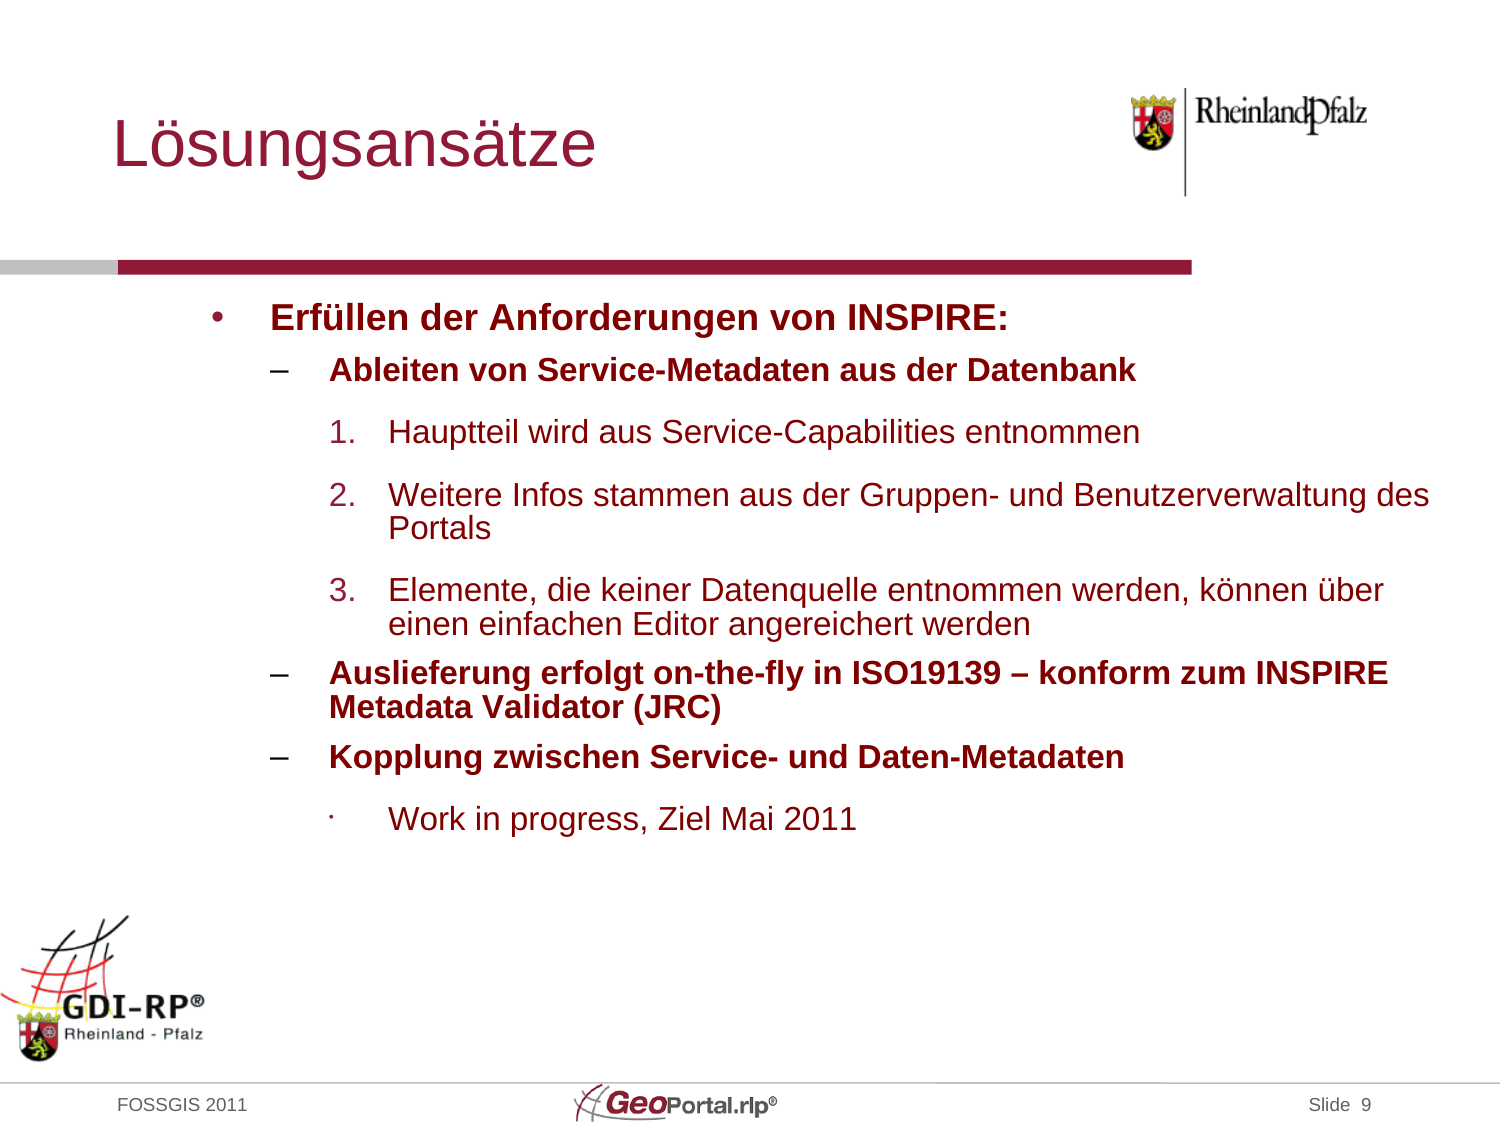

# Lösungsansätze
Erfüllen der Anforderungen von INSPIRE:
Ableiten von Service-Metadaten aus der Datenbank
Hauptteil wird aus Service-Capabilities entnommen
Weitere Infos stammen aus der Gruppen- und Benutzerverwaltung des Portals
Elemente, die keiner Datenquelle entnommen werden, können über einen einfachen Editor angereichert werden
Auslieferung erfolgt on-the-fly in ISO19139 – konform zum INSPIRE Metadata Validator (JRC)
Kopplung zwischen Service- und Daten-Metadaten
Work in progress, Ziel Mai 2011